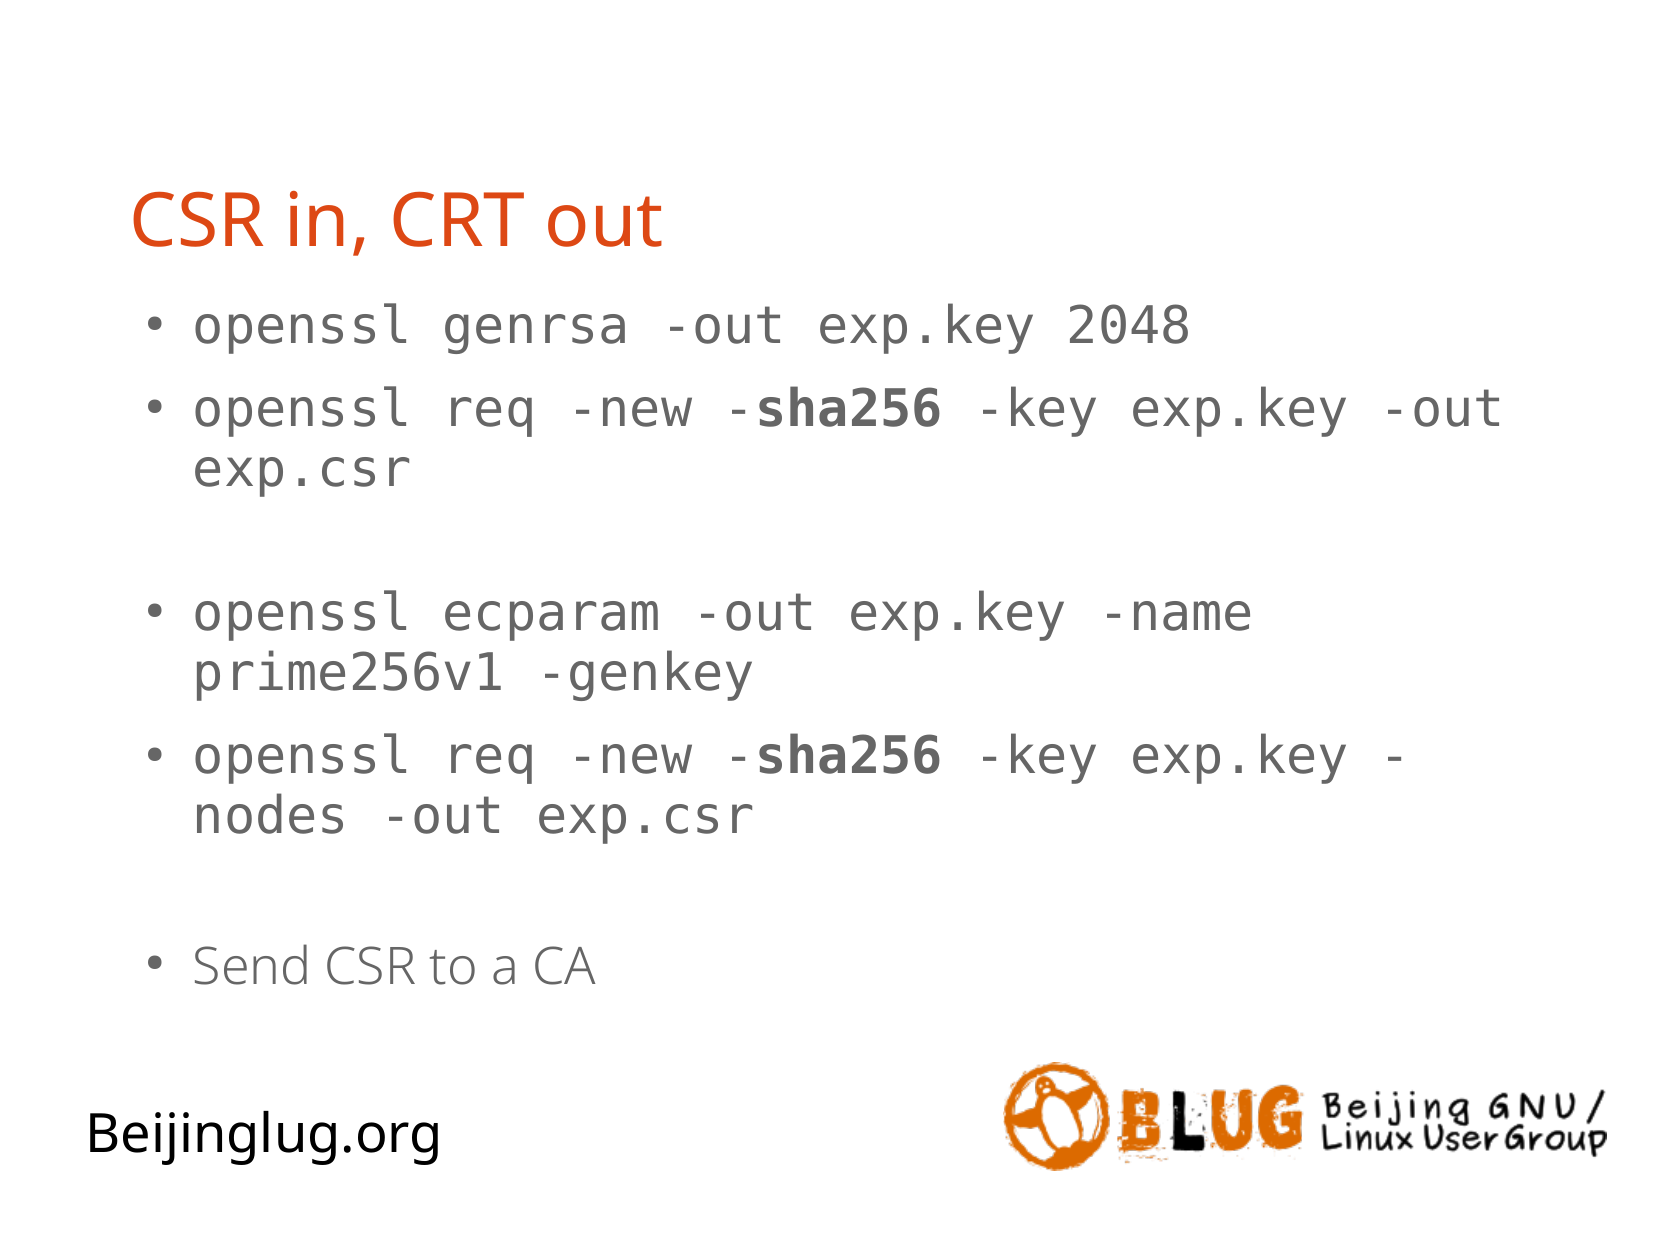

# CSR in, CRT out
openssl genrsa -out exp.key 2048
openssl req -new -sha256 -key exp.key -out exp.csr
openssl ecparam -out exp.key -name prime256v1 -genkey
openssl req -new -sha256 -key exp.key -nodes -out exp.csr
Send CSR to a CA